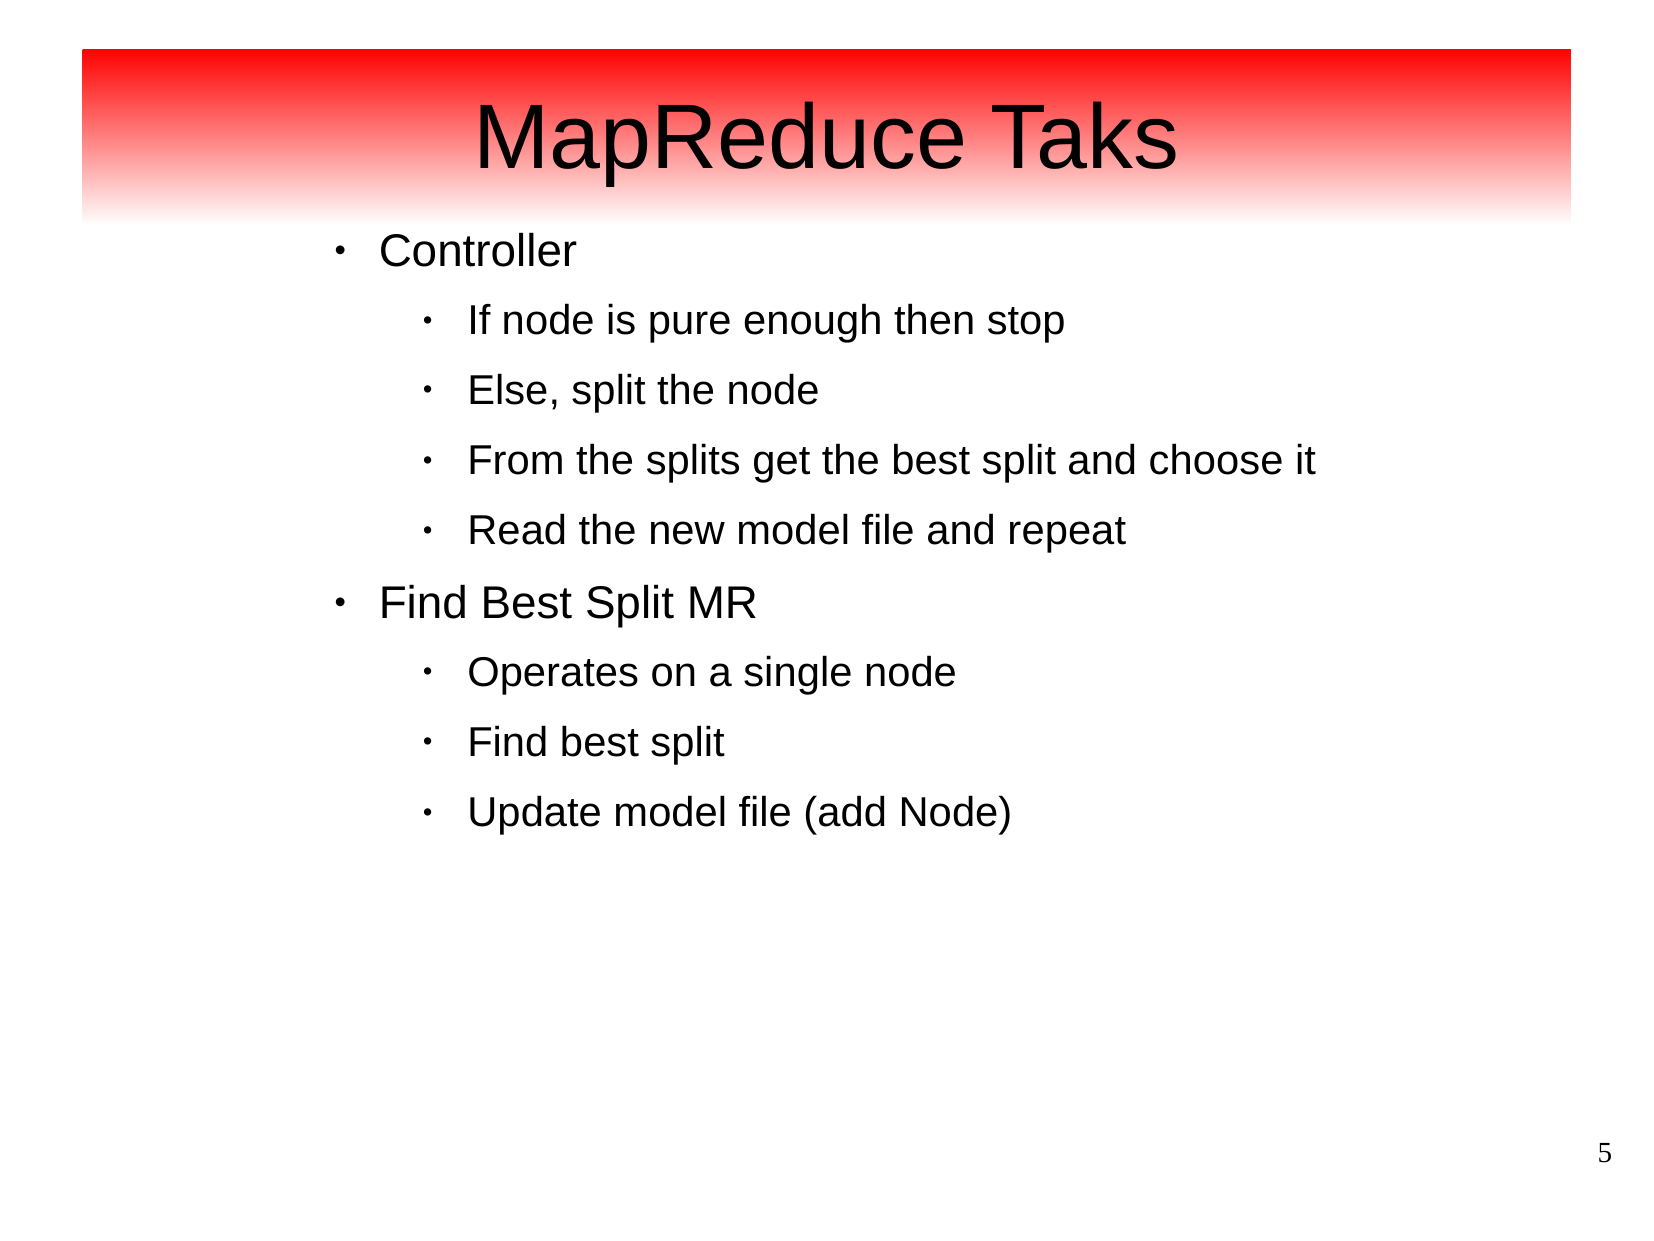

# MapReduce Taks
Controller
If node is pure enough then stop
Else, split the node
From the splits get the best split and choose it
Read the new model file and repeat
Find Best Split MR
Operates on a single node
Find best split
Update model file (add Node)
5